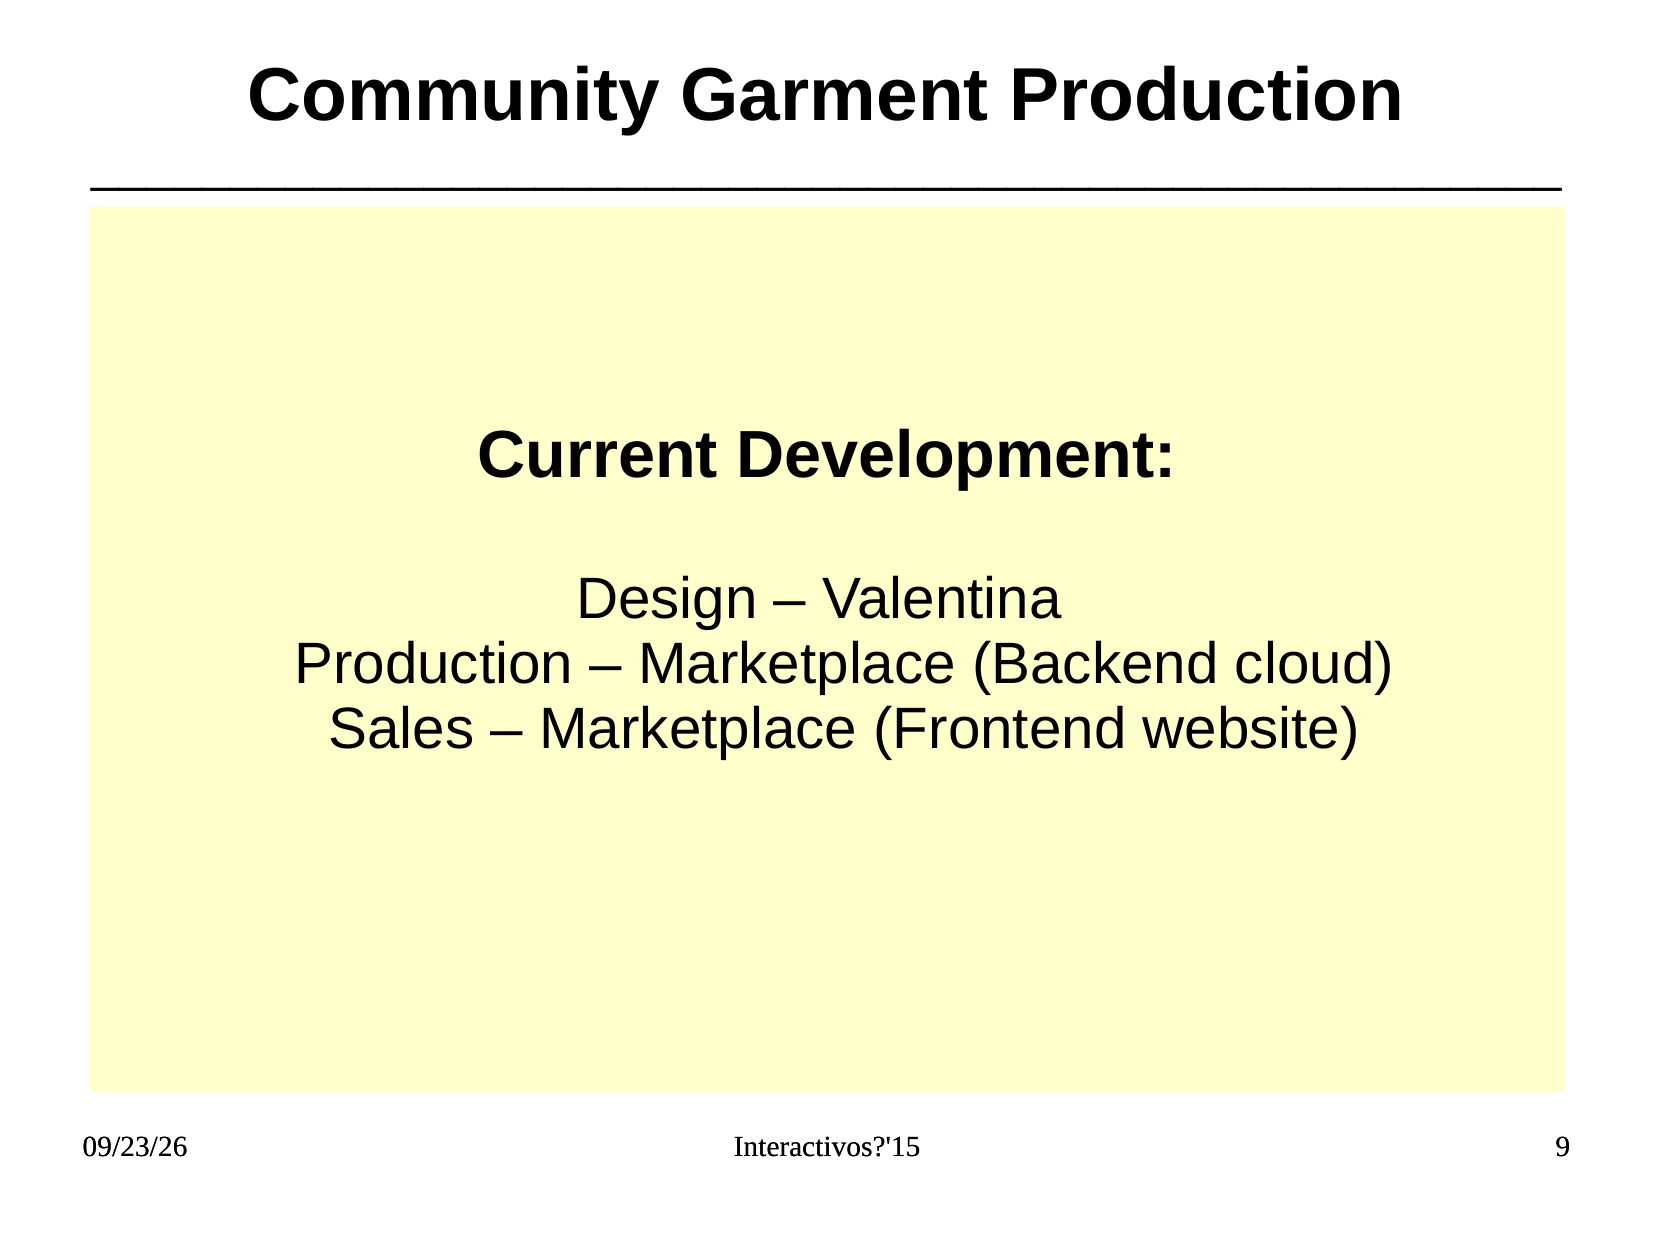

# Community Garment Production _____________________________________________________
Current Development:
Design – Valentina
Production – Marketplace (Backend cloud)
Sales – Marketplace (Frontend website)
Interactivos?'15
9